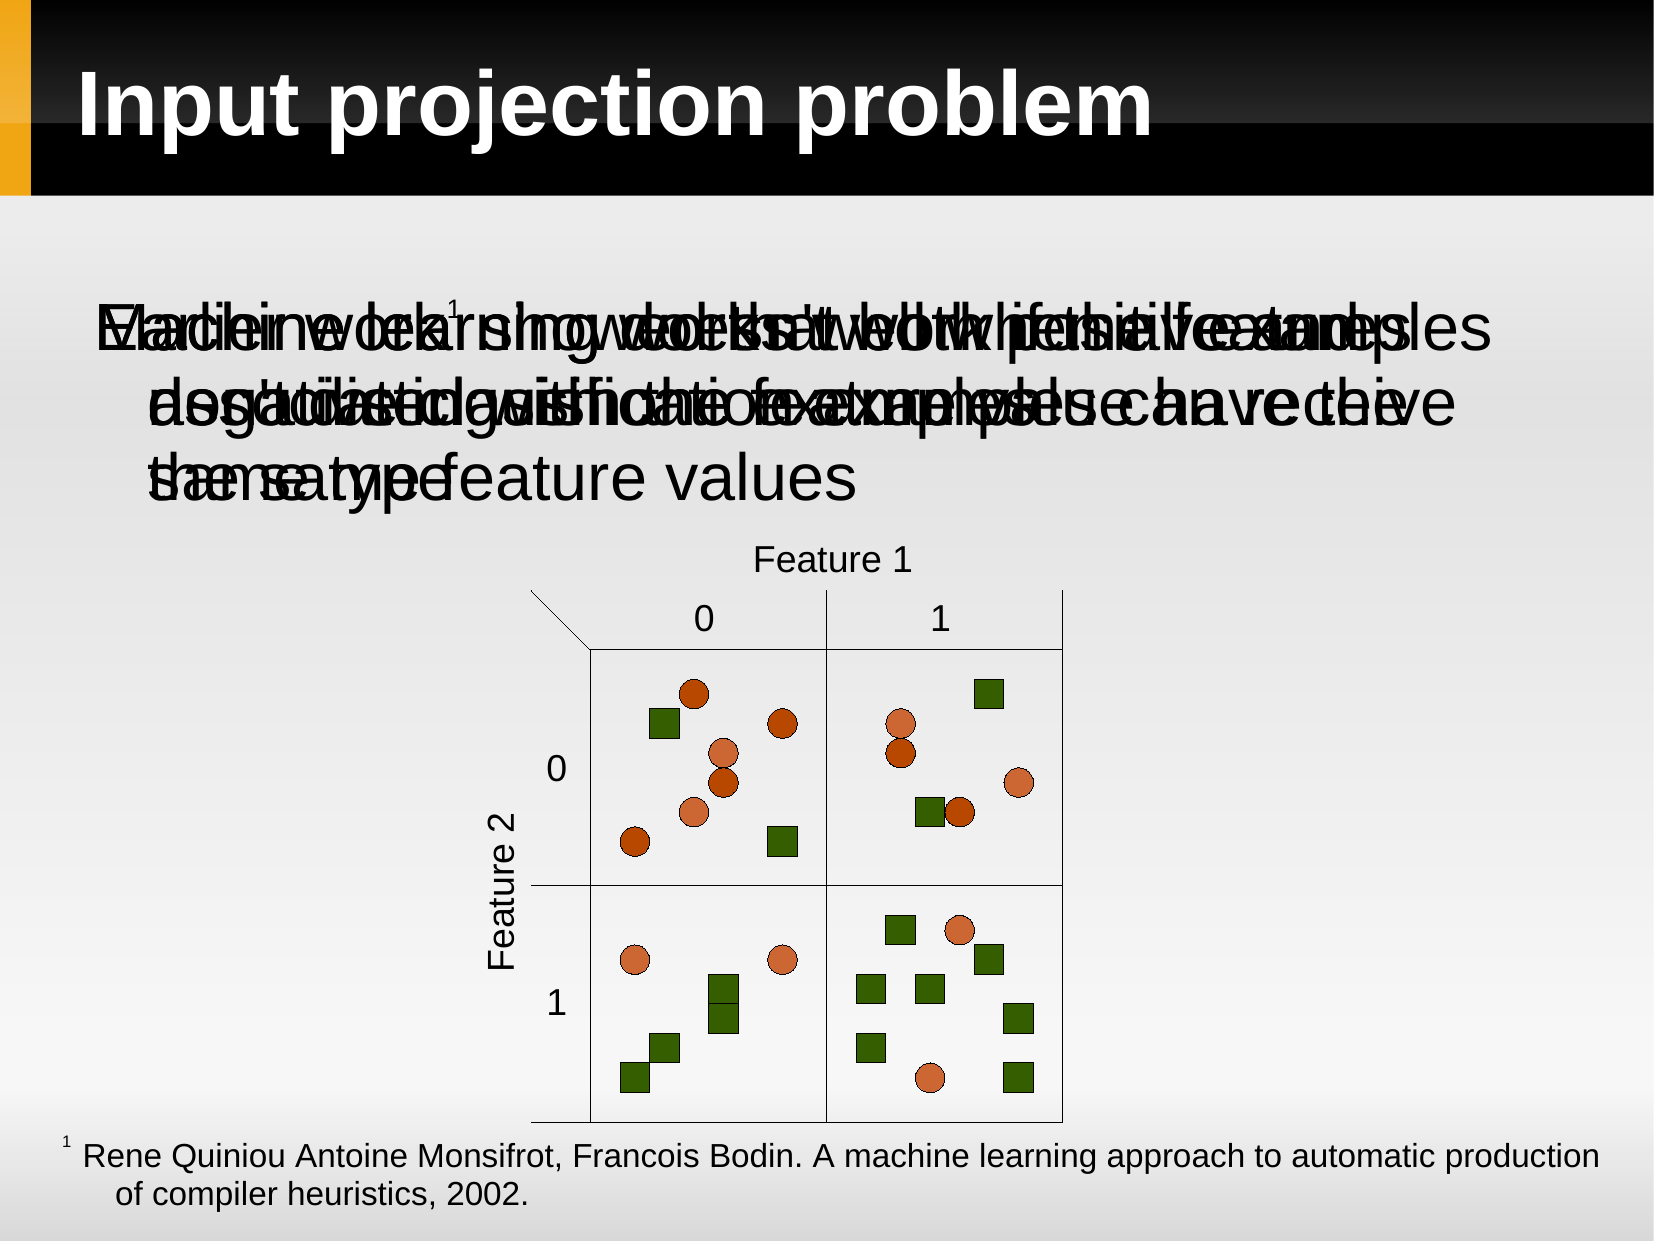

# Input projection problem
Earlier work1 showed that both positive and negative classification examples can receive the same feature values
Machine learning works well when all examples associated with one feature value have the same type
Machine learning doesn't work if the features don't distinguish the examples
Feature 1
0
1
0
Feature 2
1
1 Rene Quiniou Antoine Monsifrot, Francois Bodin. A machine learning approach to automatic production of compiler heuristics, 2002.